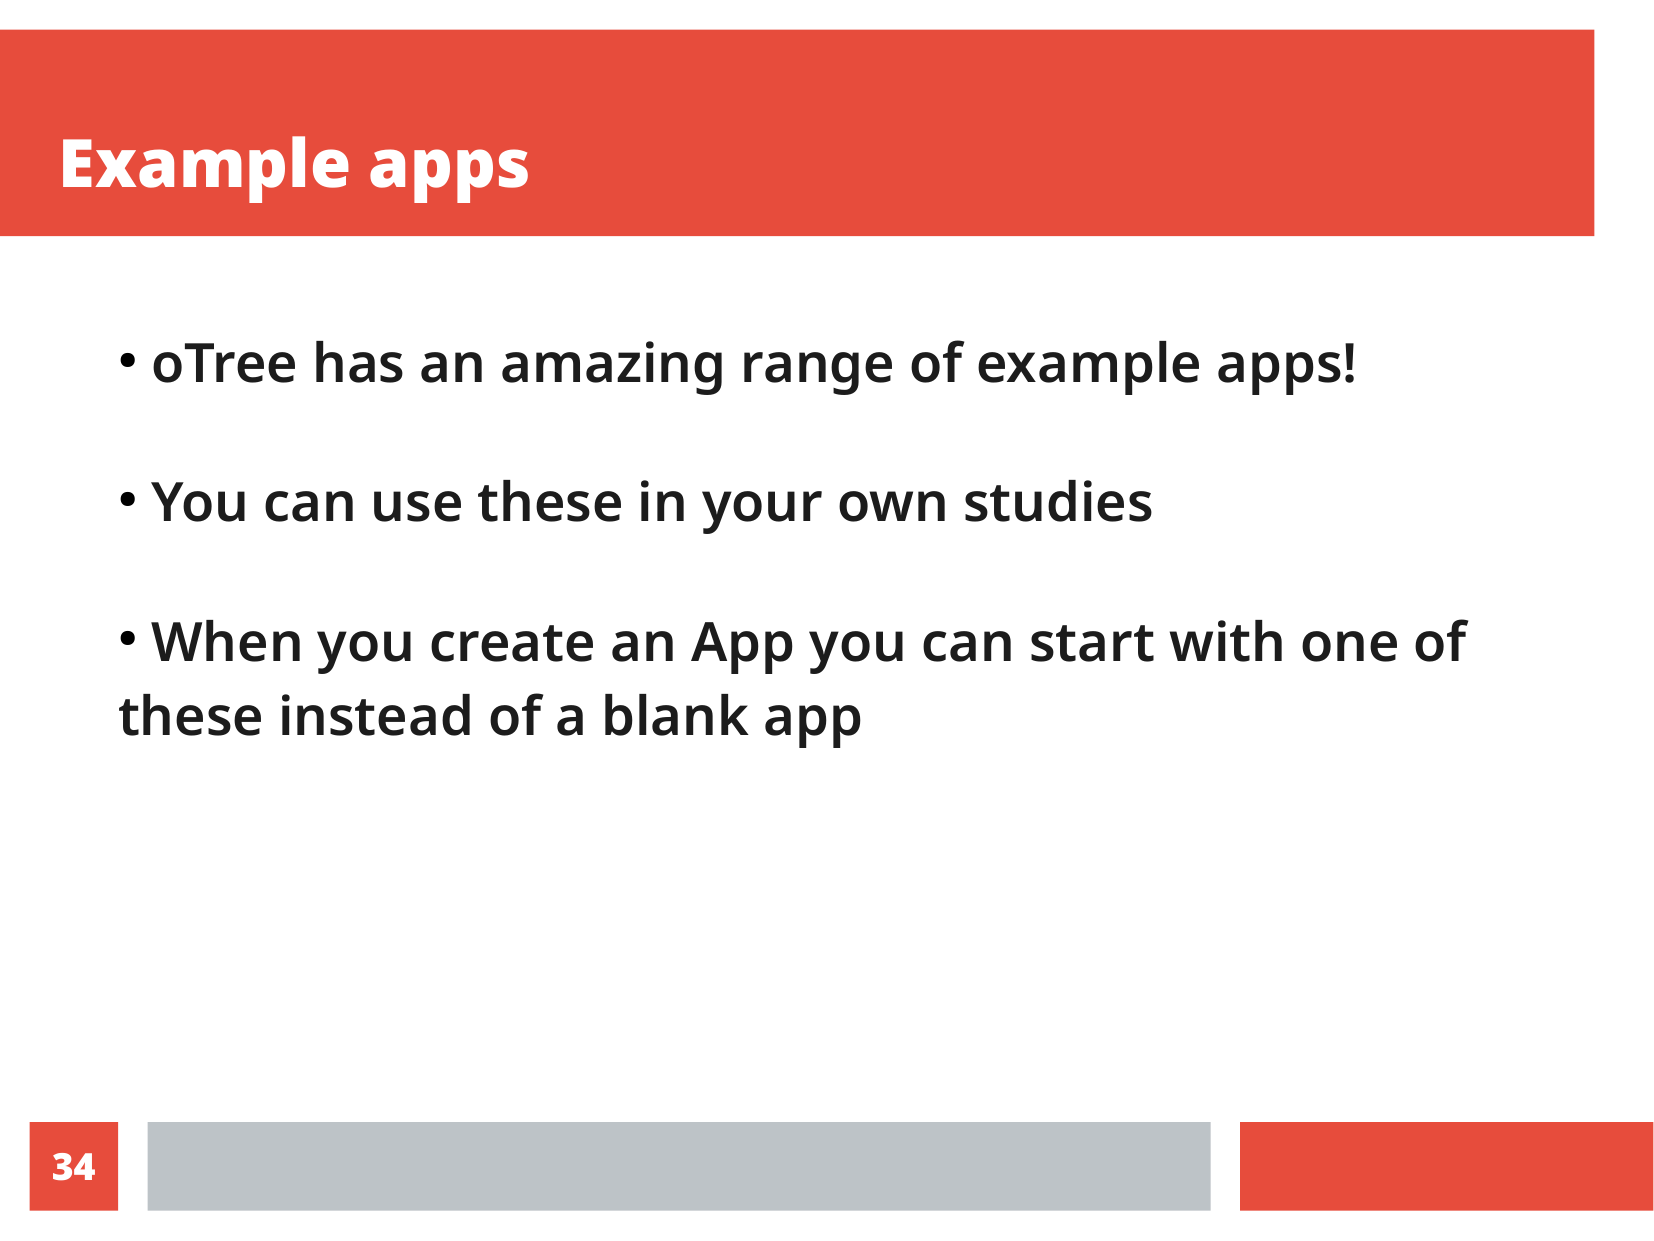

# Example apps
 oTree has an amazing range of example apps!
 You can use these in your own studies
 When you create an App you can start with one of these instead of a blank app
34